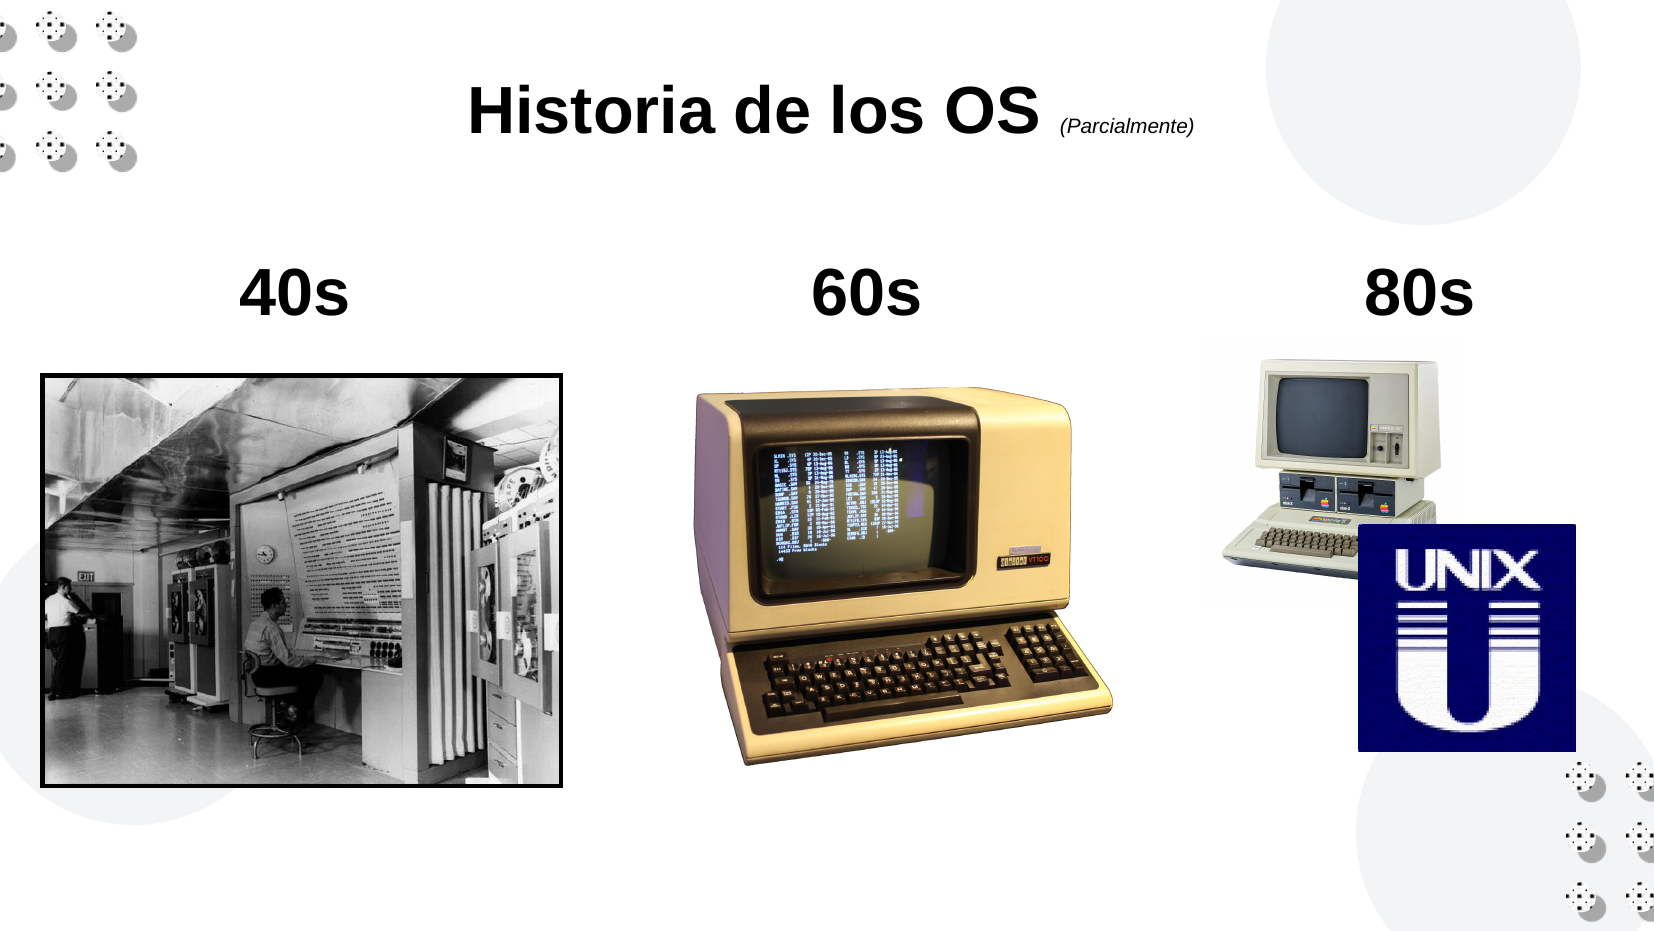

# Historia de los OS (Parcialmente)
40s
60s
80s